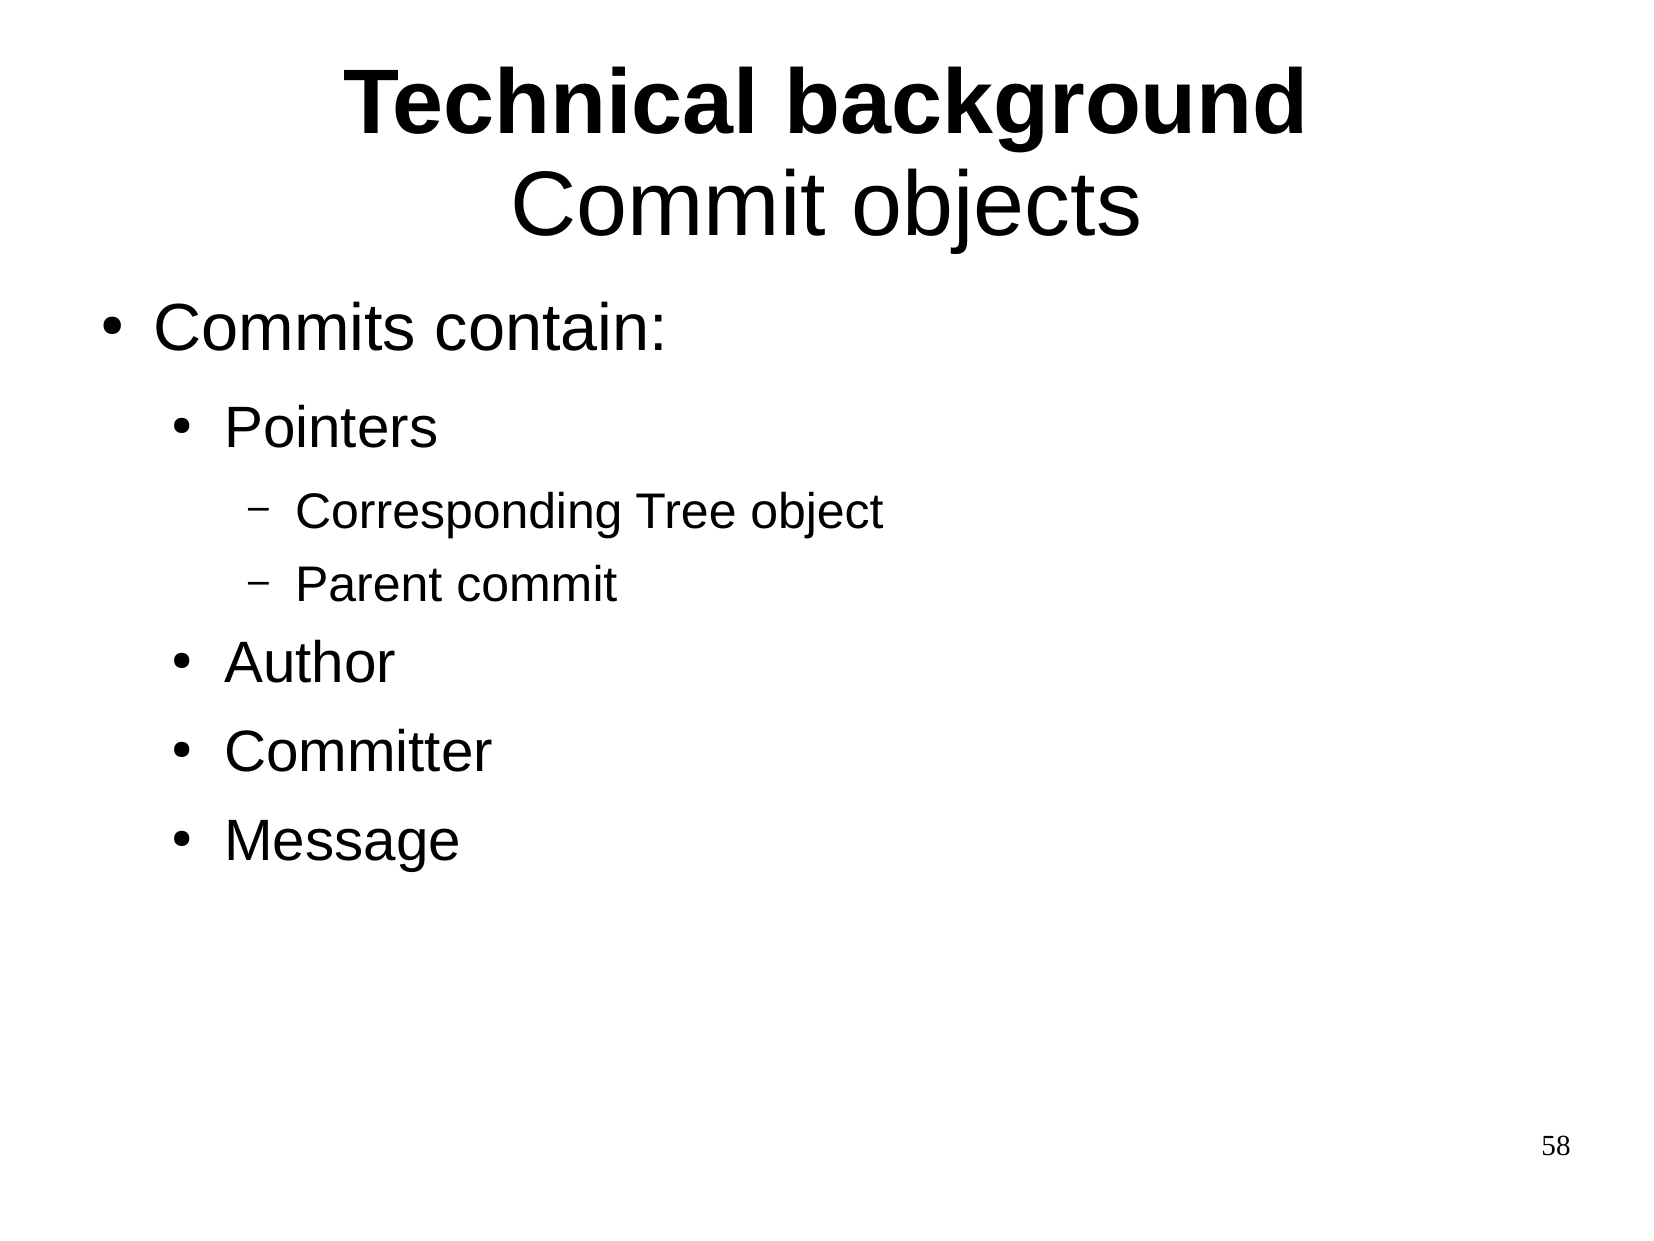

# Technical background Commit objects
Commits contain:
Pointers
Corresponding Tree object
Parent commit
Author
Committer
Message
58